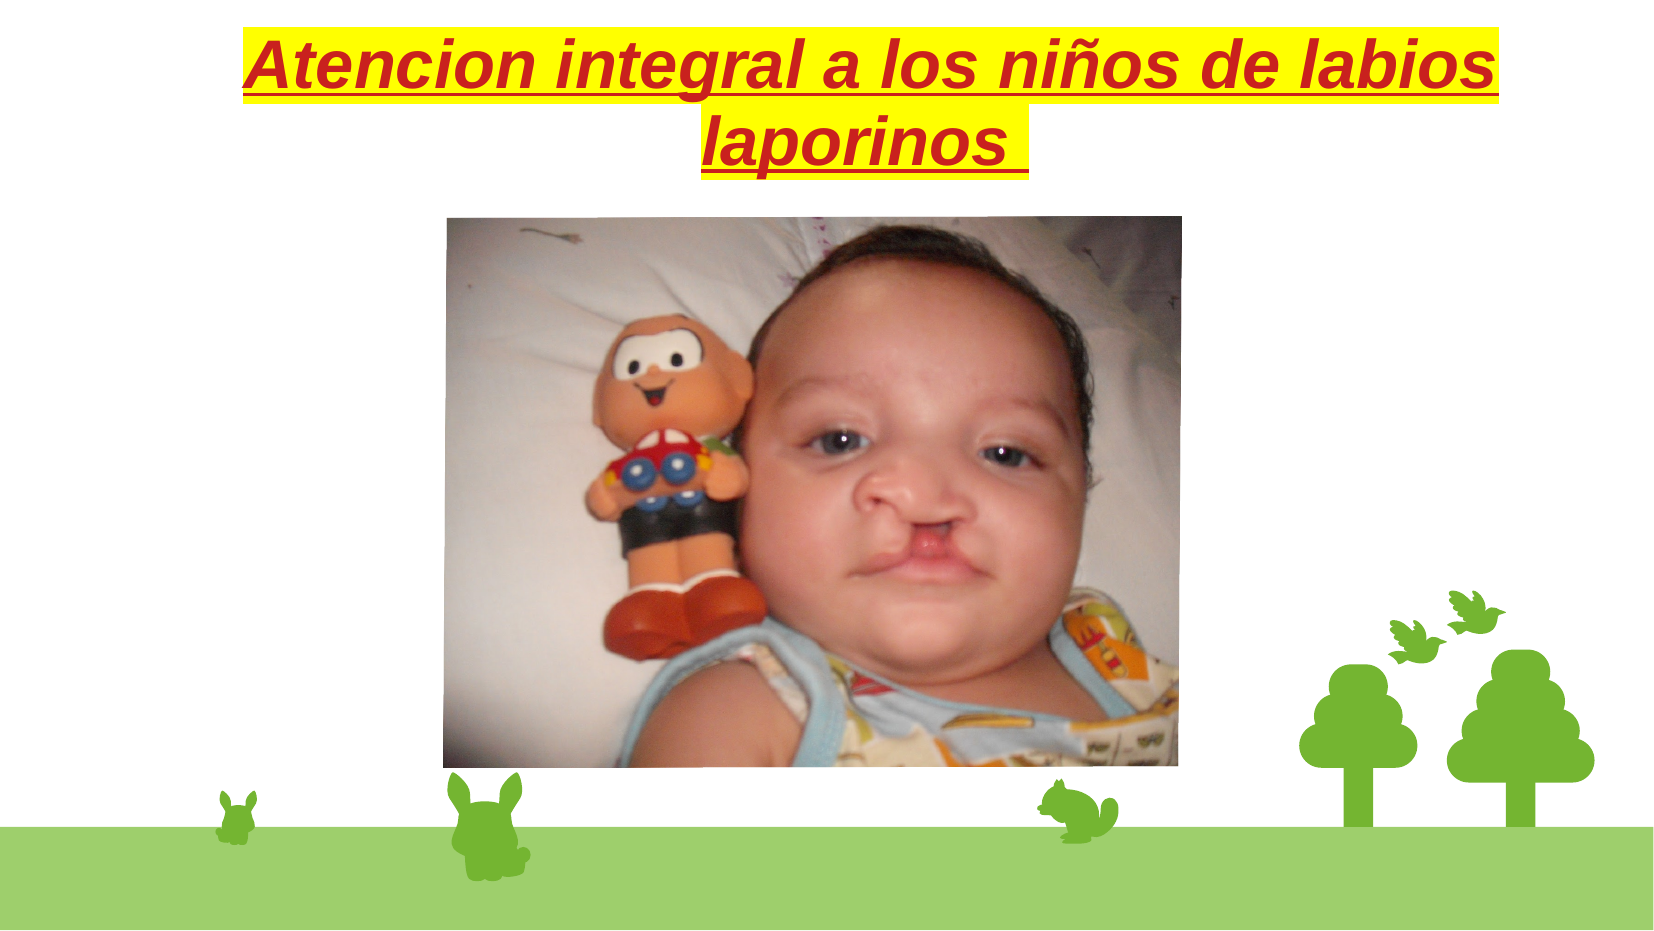

# Atencion integral a los niños de labios laporinos